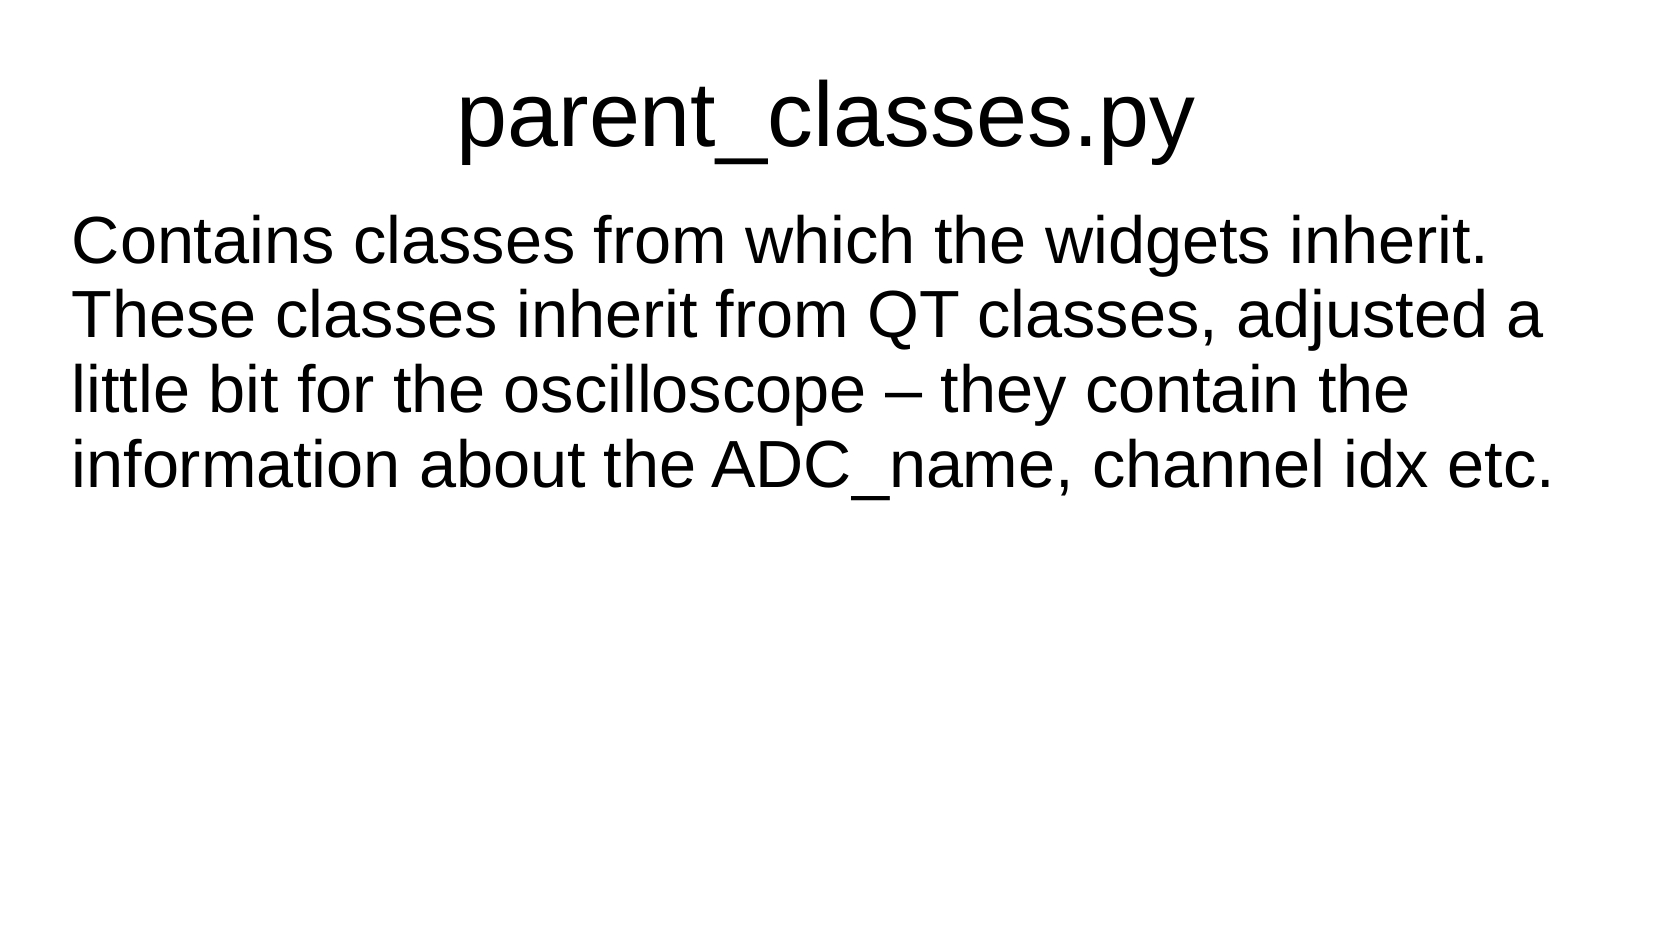

# parent_classes.py
Contains classes from which the widgets inherit.
These classes inherit from QT classes, adjusted a little bit for the oscilloscope – they contain the information about the ADC_name, channel idx etc.